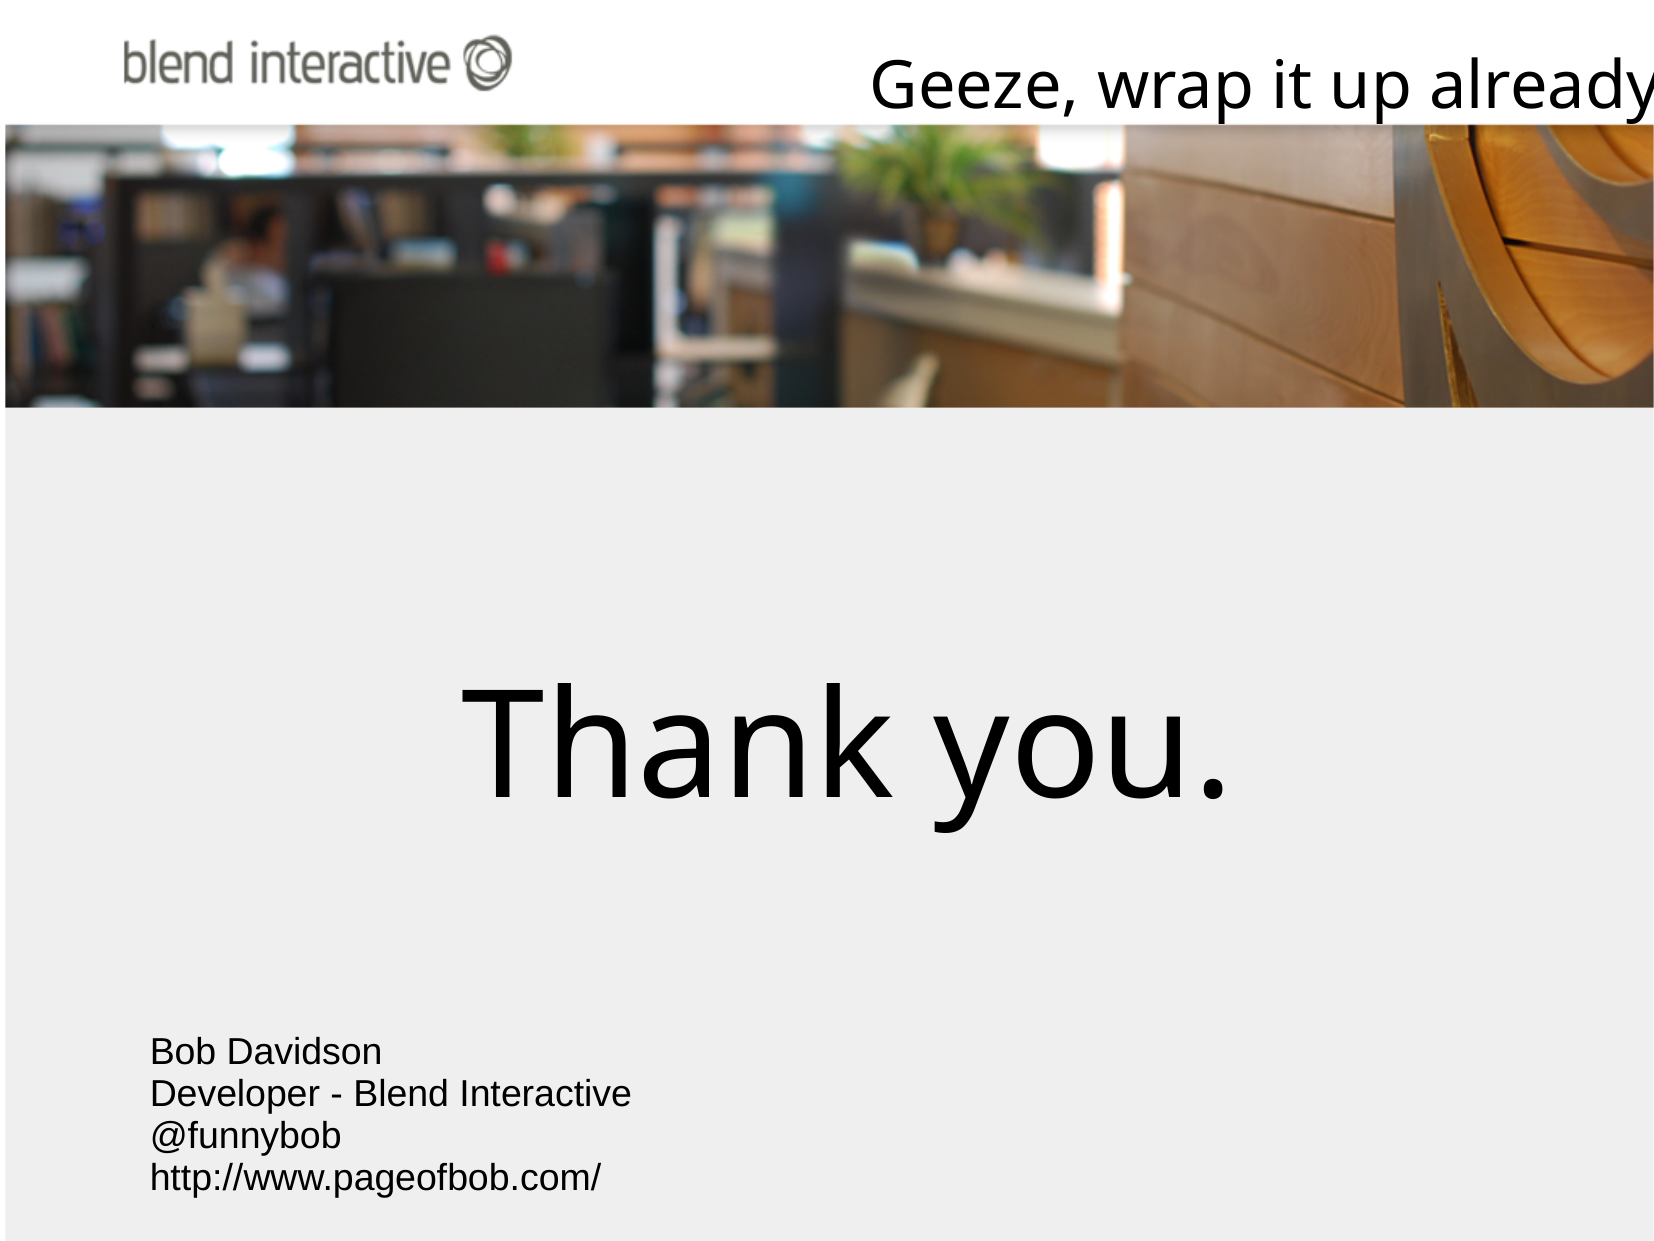

Geeze, wrap it up already
Thank you.
Bob Davidson
Developer - Blend Interactive
@funnybob
http://www.pageofbob.com/